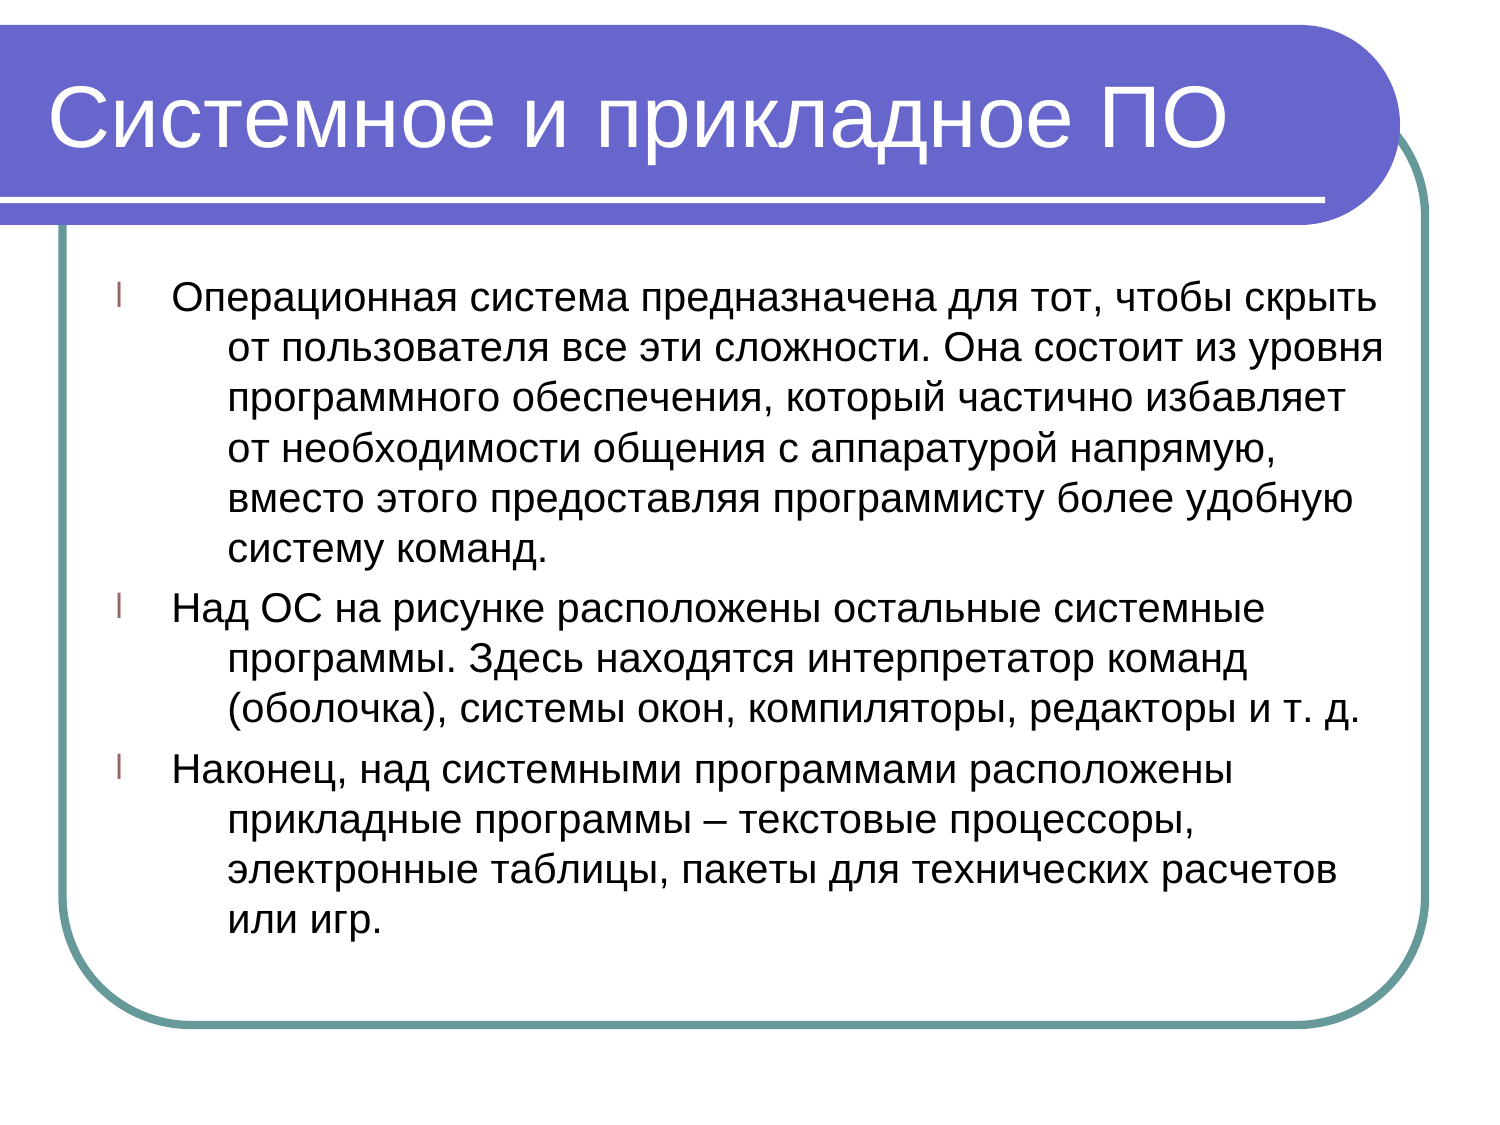

# Системное и прикладное ПО
Операционная система предназначена для тот, чтобы скрыть от пользователя все эти сложности. Она состоит из уровня программного обеспечения, который частично избавляет от необходимости общения с аппаратурой напрямую, вместо этого предоставляя программисту более удобную систему команд.
Над ОС на рисунке расположены остальные системные программы. Здесь находятся интерпретатор команд (оболочка), системы окон, компиляторы, редакторы и т. д.
Наконец, над системными программами расположены прикладные программы – текстовые процессоры, электронные таблицы, пакеты для технических расчетов или игр.